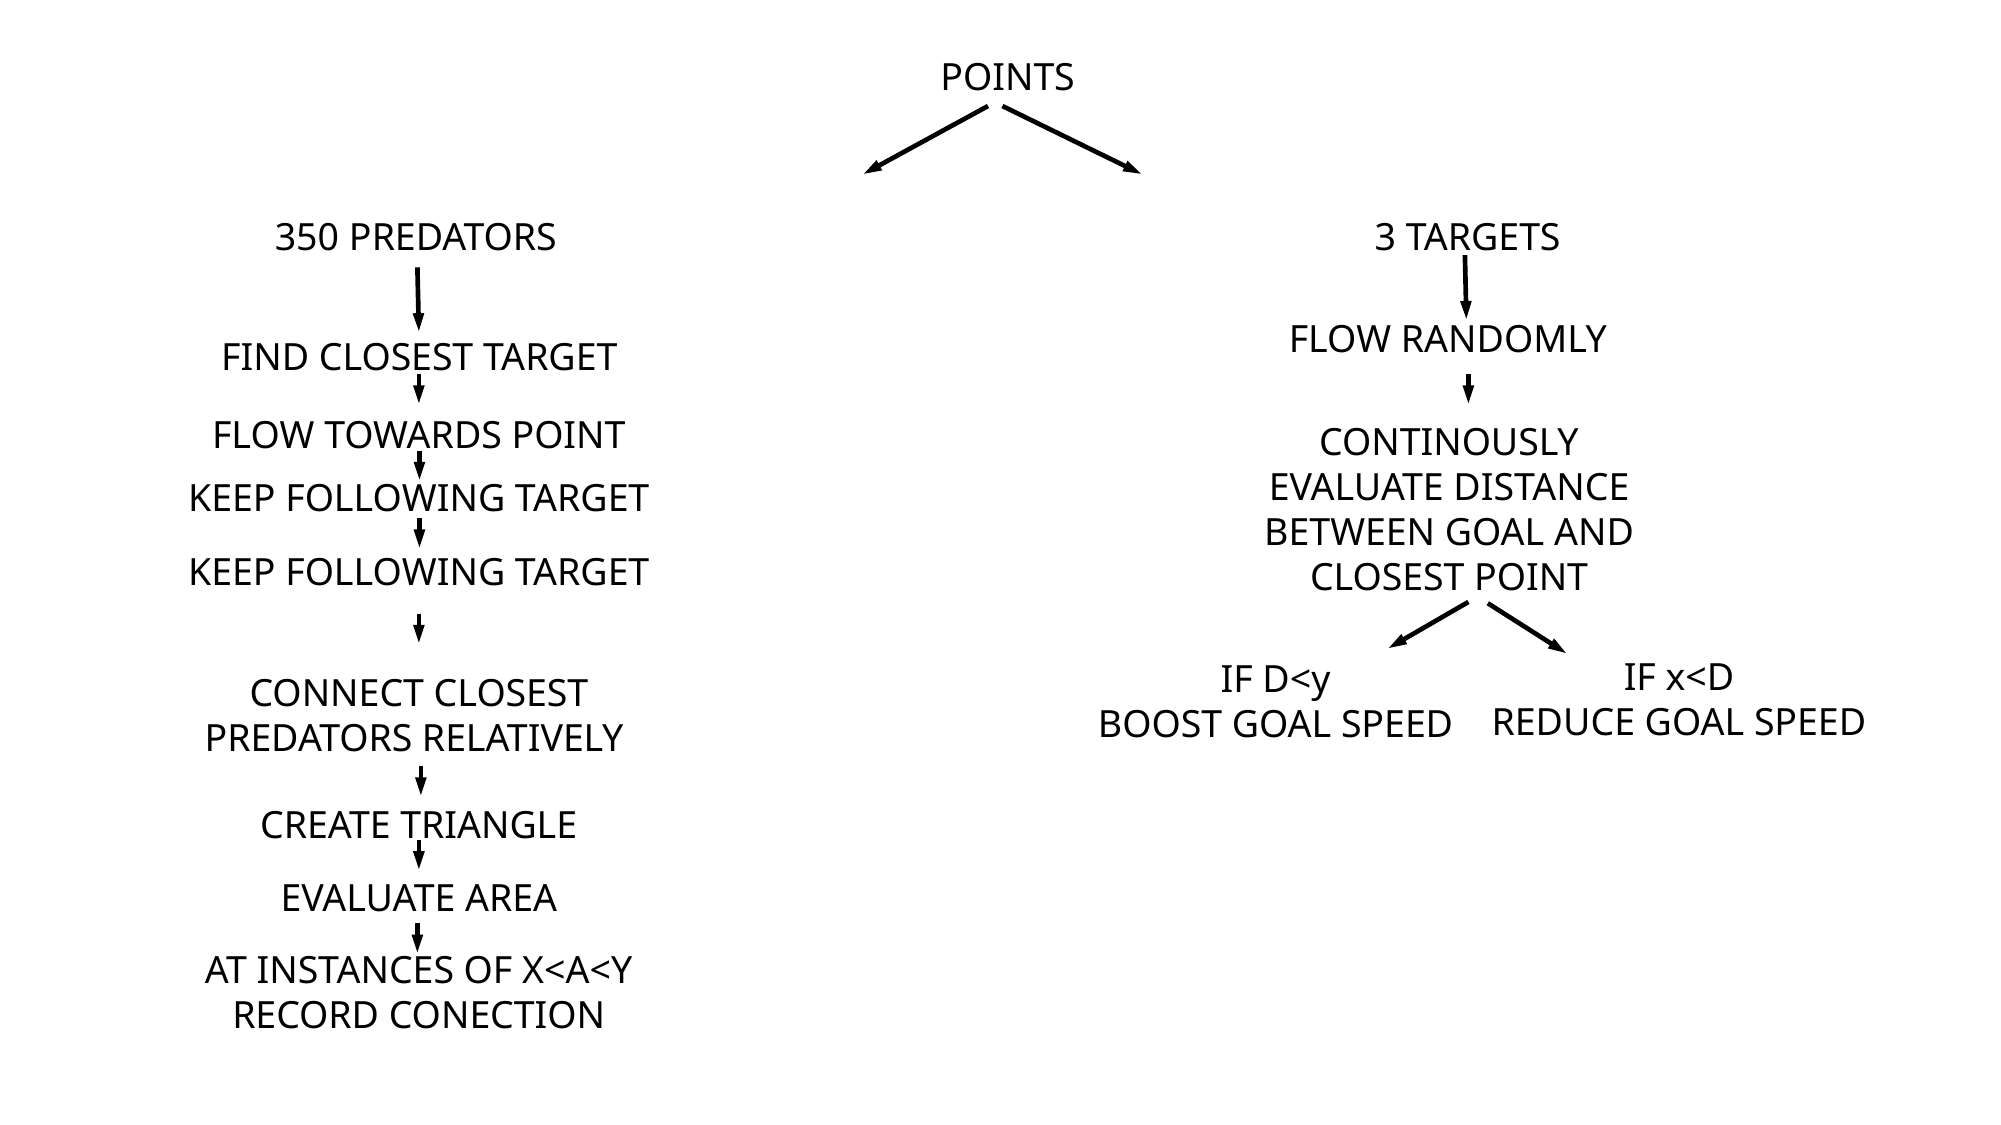

POINTS
350 PREDATORS
3 TARGETS
FLOW RANDOMLY
FIND CLOSEST TARGET
FLOW TOWARDS POINT
CONTINOUSLY EVALUATE DISTANCE BETWEEN GOAL AND CLOSEST POINT
KEEP FOLLOWING TARGET
KEEP FOLLOWING TARGET
IF x<D
REDUCE GOAL SPEED
IF D<y
BOOST GOAL SPEED
CONNECT CLOSEST PREDATORS RELATIVELY
CREATE TRIANGLE
EVALUATE AREA
AT INSTANCES OF X<A<Y
RECORD CONECTION